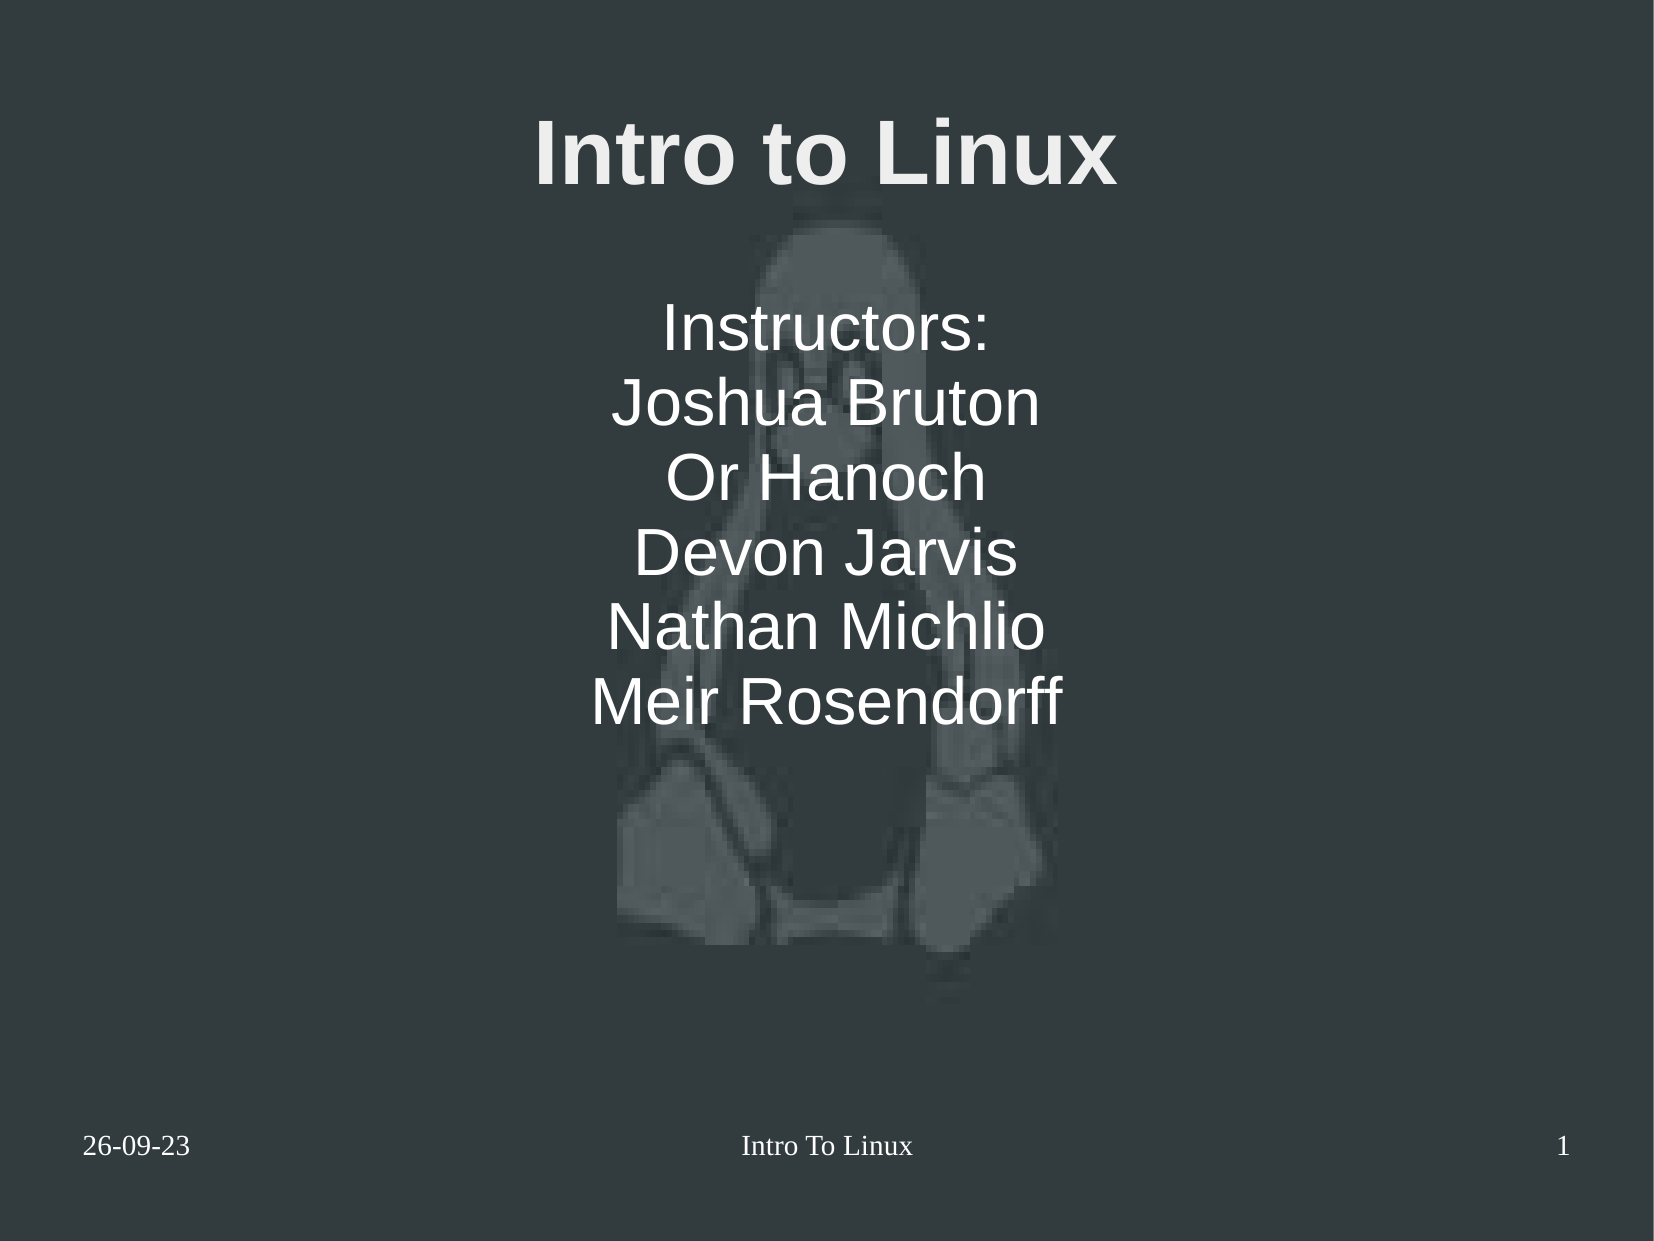

# Intro to Linux
Instructors:
Joshua Bruton
Or Hanoch
Devon Jarvis
Nathan Michlio
Meir Rosendorff
Intro To Linux
1